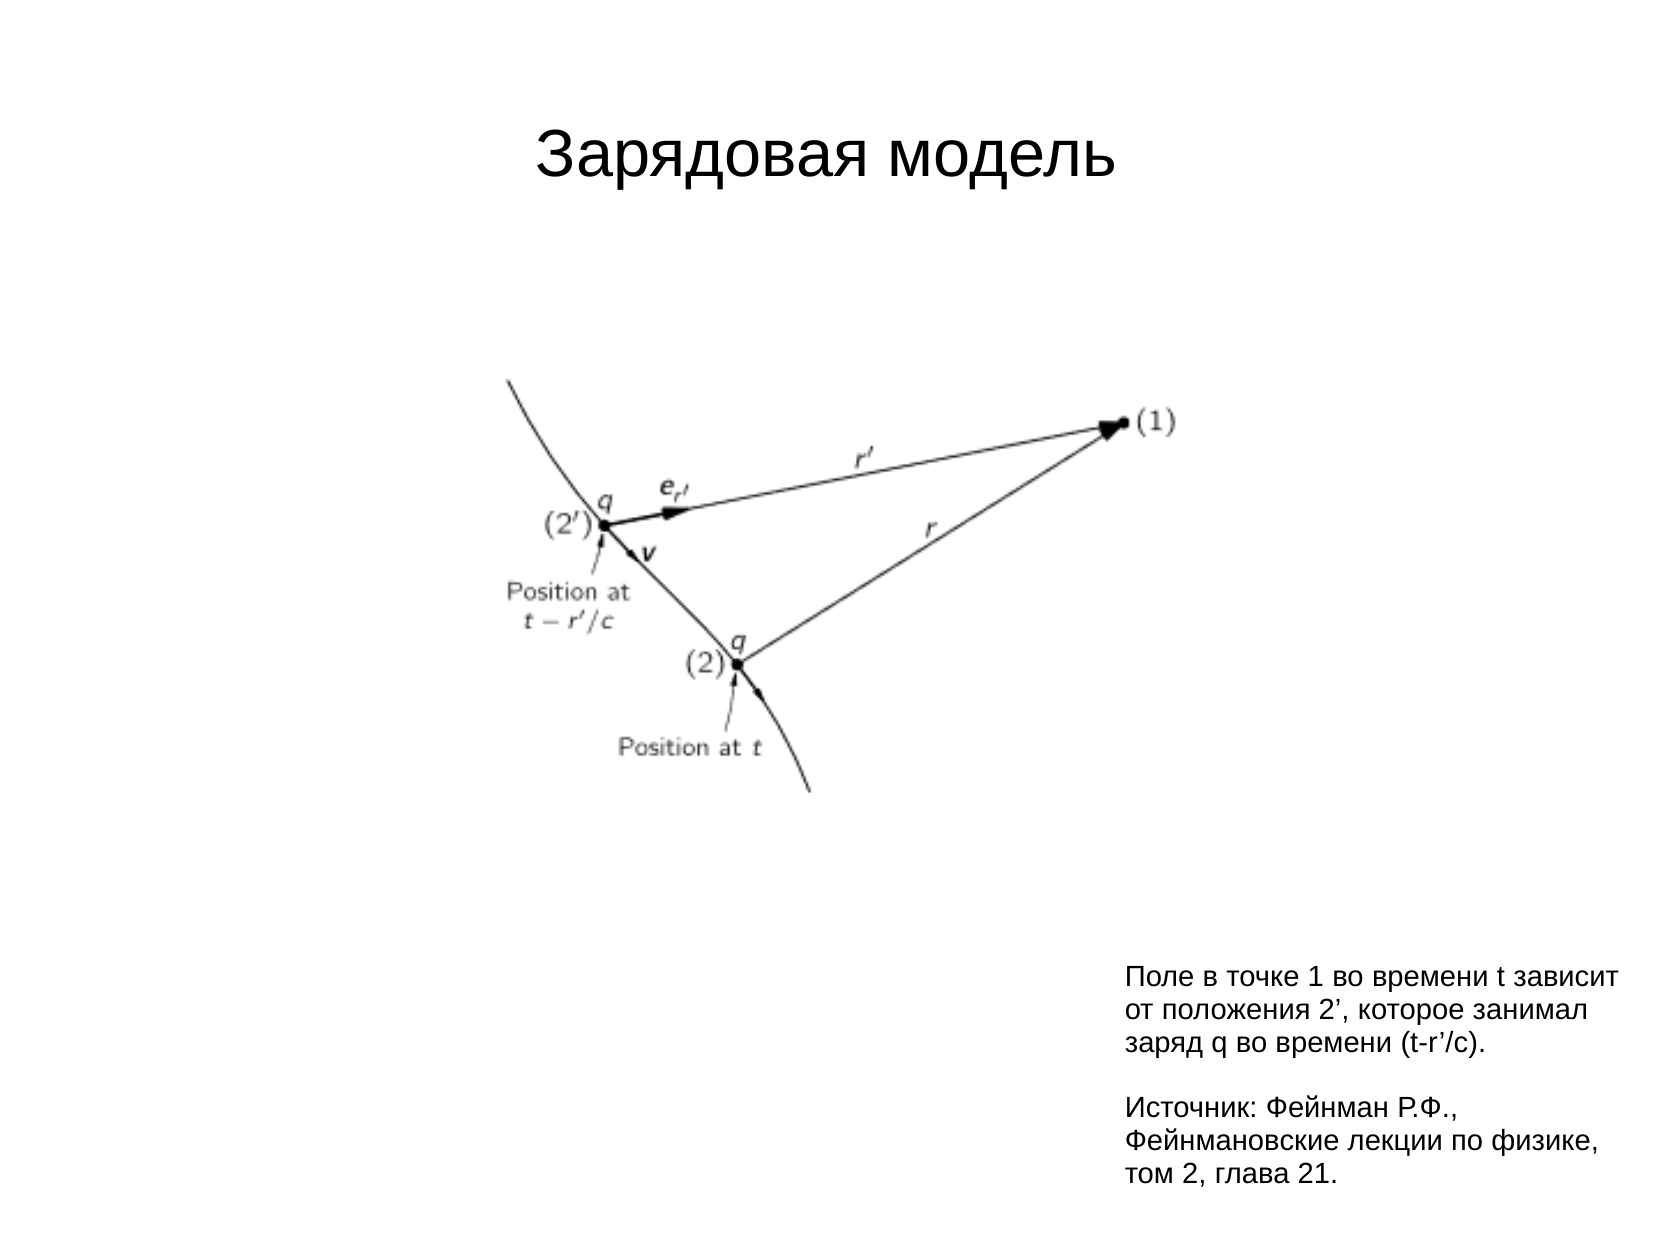

# Зарядовая модель
Поле в точке 1 во времени t зависит от положения 2’, которое занимал заряд q во времени (t-r’/c).
Источник: Фейнман Р.Ф., Фейнмановские лекции по физике, том 2, глава 21.